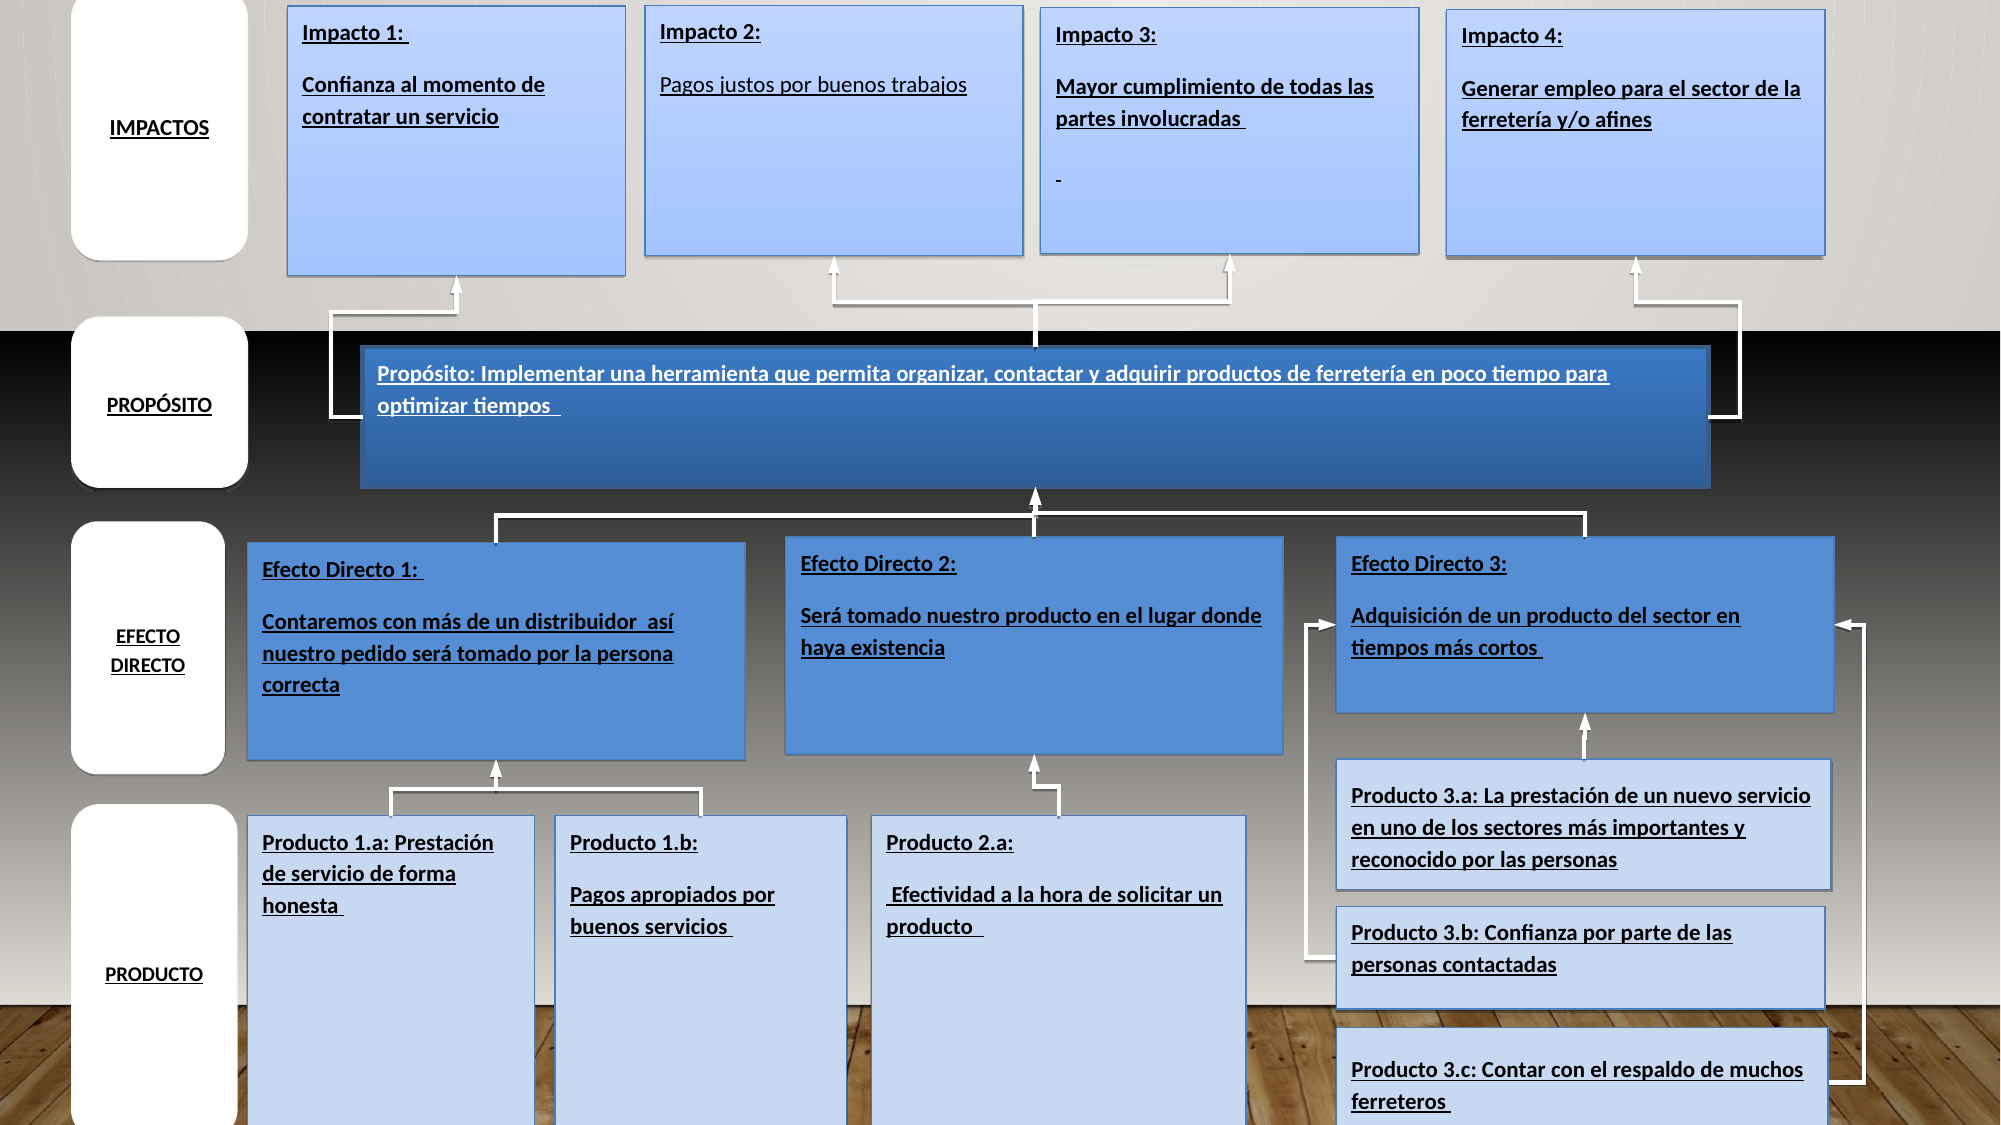

MODELO DEL ÁRBOL DE OBJETIVOS DE LWR
IMPACTOS
PROPÓSITO
EFECTO DIRECTO
PRODUCTO
Impacto 2:
Pagos justos por buenos trabajos
Impacto 1:
Confianza al momento de contratar un servicio
Impacto 3:
Mayor cumplimiento de todas las partes involucradas
Impacto 4:
Generar empleo para el sector de la ferretería y/o afines
Propósito: Implementar una herramienta que permita organizar, contactar y adquirir productos de ferretería en poco tiempo para optimizar tiempos
Efecto Directo 2:
Será tomado nuestro producto en el lugar donde haya existencia
Efecto Directo 3:
Adquisición de un producto del sector en tiempos más cortos
Efecto Directo 1:
Contaremos con más de un distribuidor así nuestro pedido será tomado por la persona correcta
Producto 3.a: La prestación de un nuevo servicio en uno de los sectores más importantes y reconocido por las personas
Producto 1.a: Prestación de servicio de forma honesta
Producto 1.b:
Pagos apropiados por buenos servicios
Producto 2.a:
 Efectividad a la hora de solicitar un producto
Producto 3.b: Confianza por parte de las personas contactadas
Producto 3.c: Contar con el respaldo de muchos ferreteros